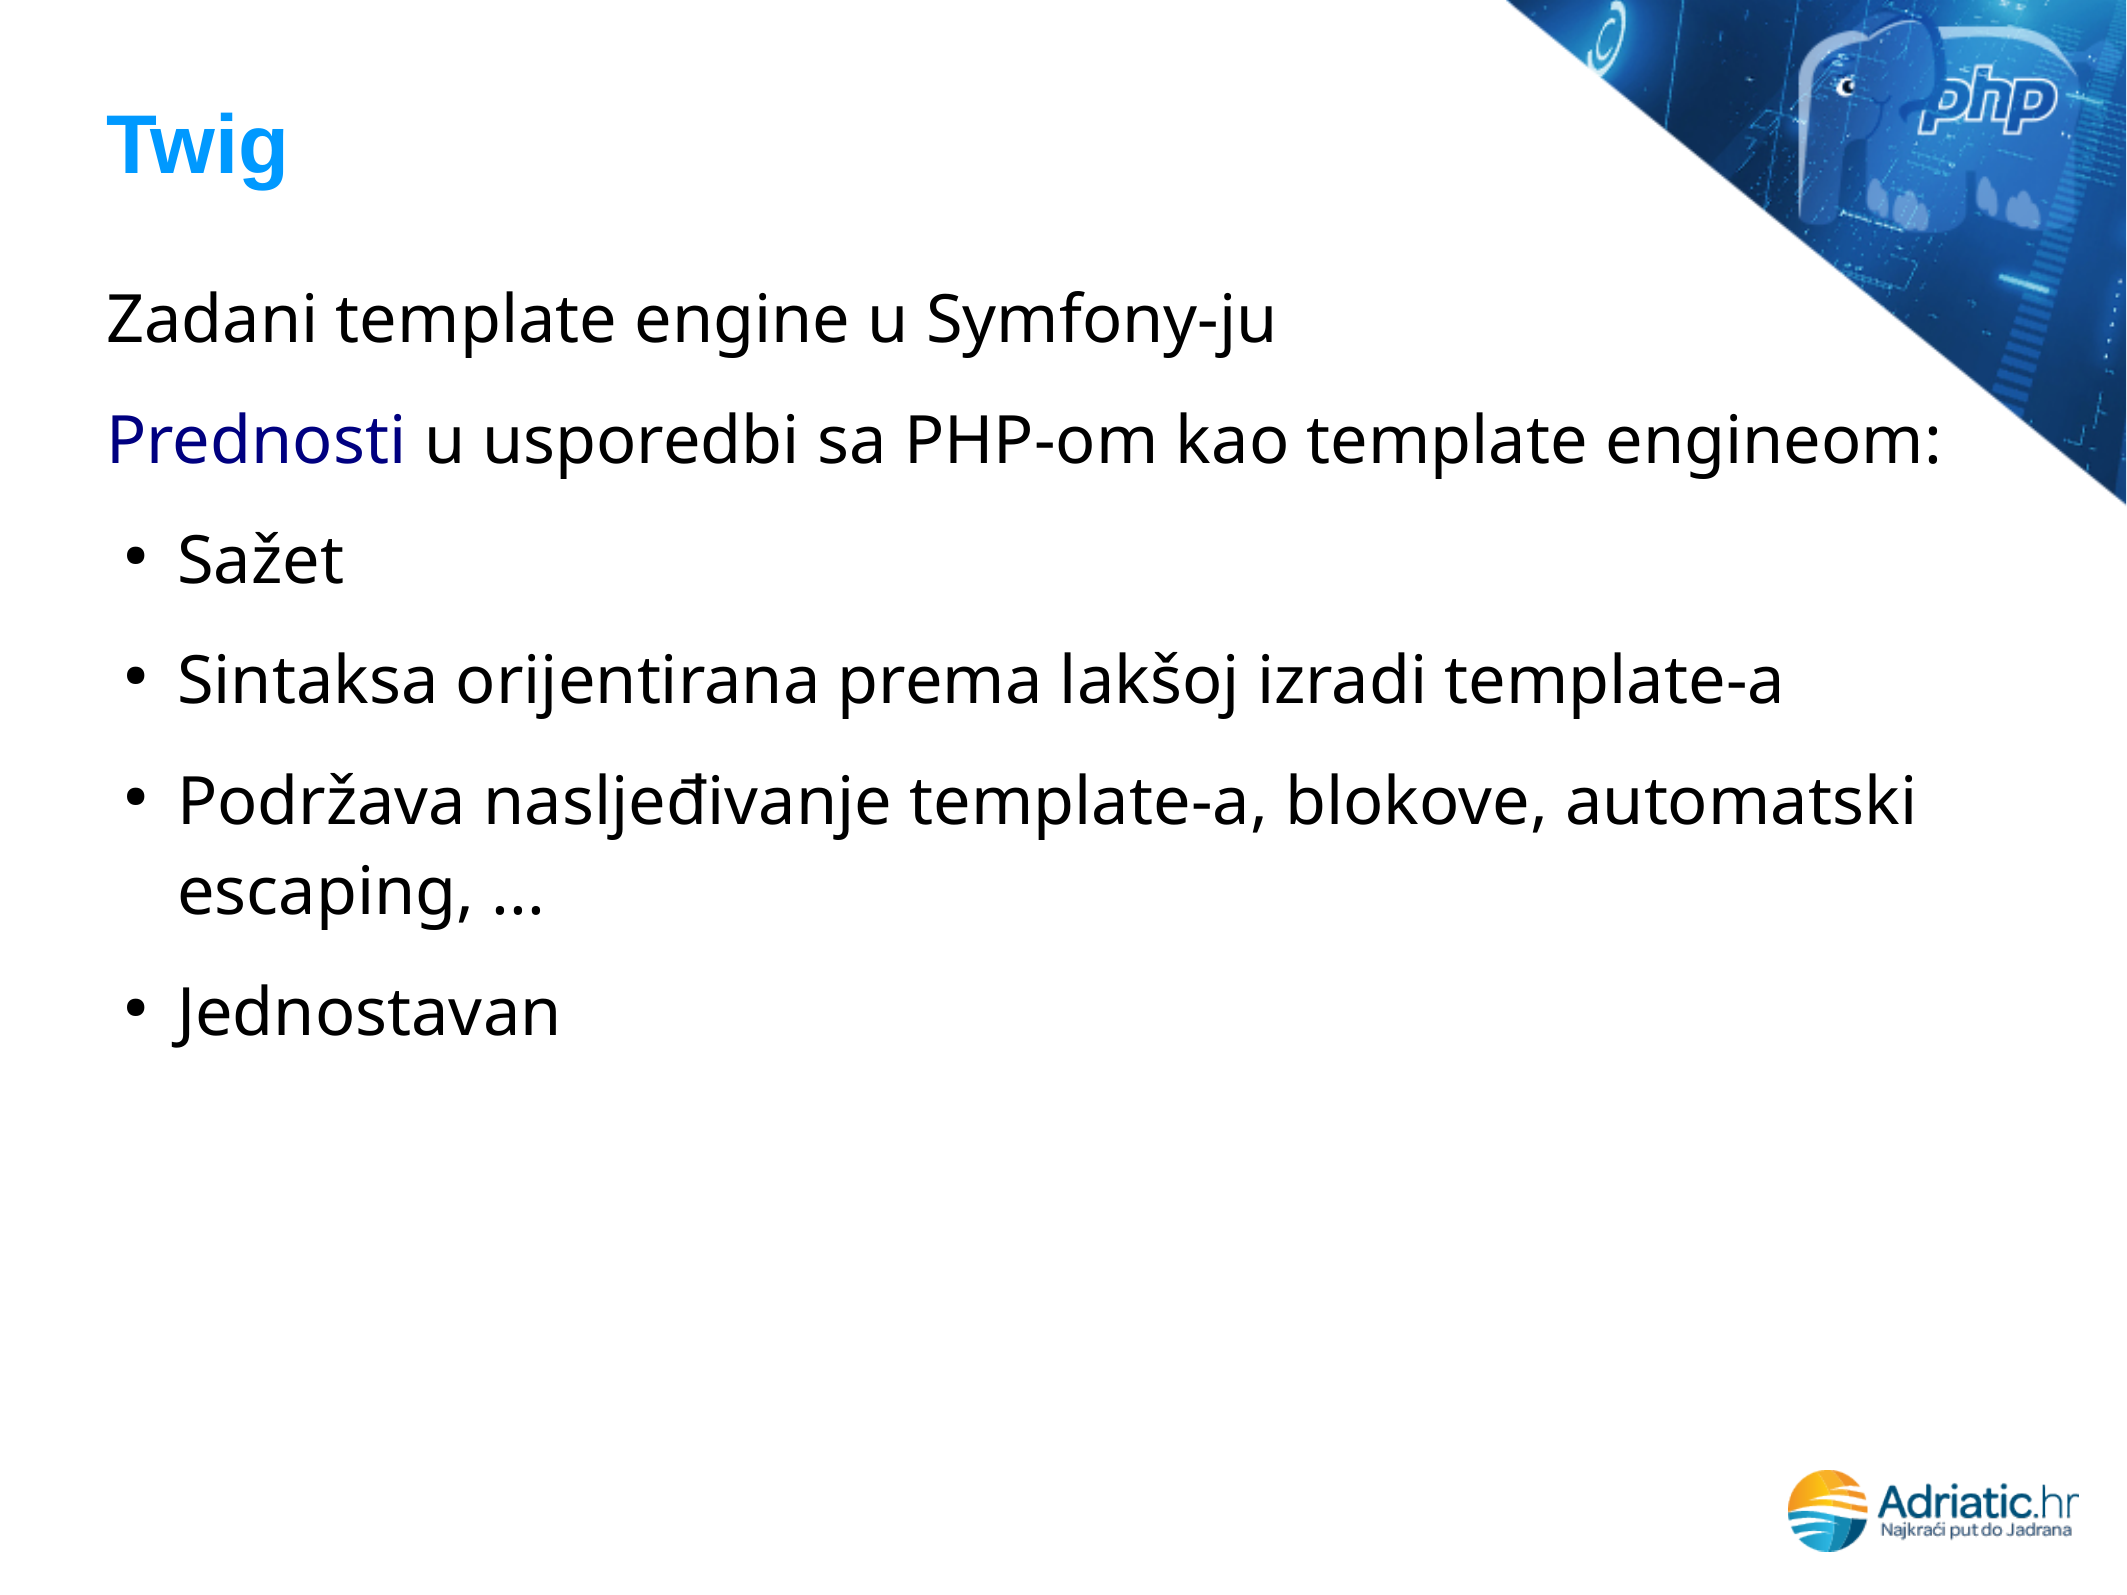

# Twig
Zadani template engine u Symfony-ju
Prednosti u usporedbi sa PHP-om kao template engineom:
Sažet
Sintaksa orijentirana prema lakšoj izradi template-a
Podržava nasljeđivanje template-a, blokove, automatski escaping, ...
Jednostavan